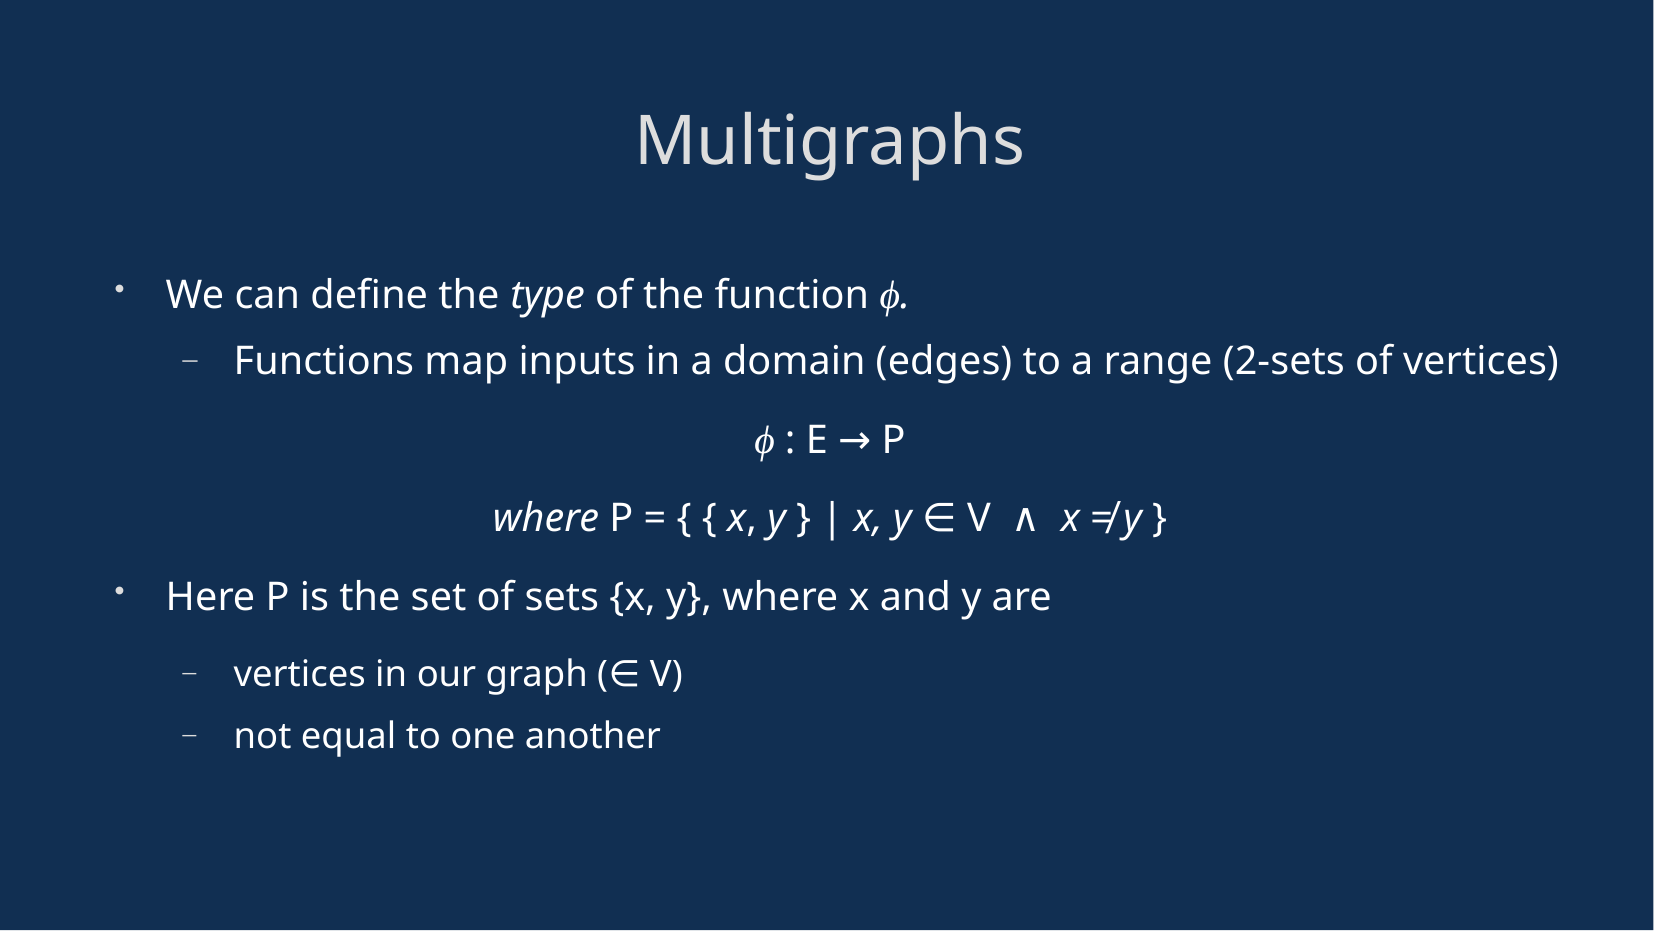

Multigraphs
# We can define the type of the function ϕ.
Functions map inputs in a domain (edges) to a range (2-sets of vertices)
ϕ : E → P
where P = { { x, y } | x, y ∈ V ∧ x ≠ y }
Here P is the set of sets {x, y}, where x and y are
vertices in our graph (∈ V)
not equal to one another